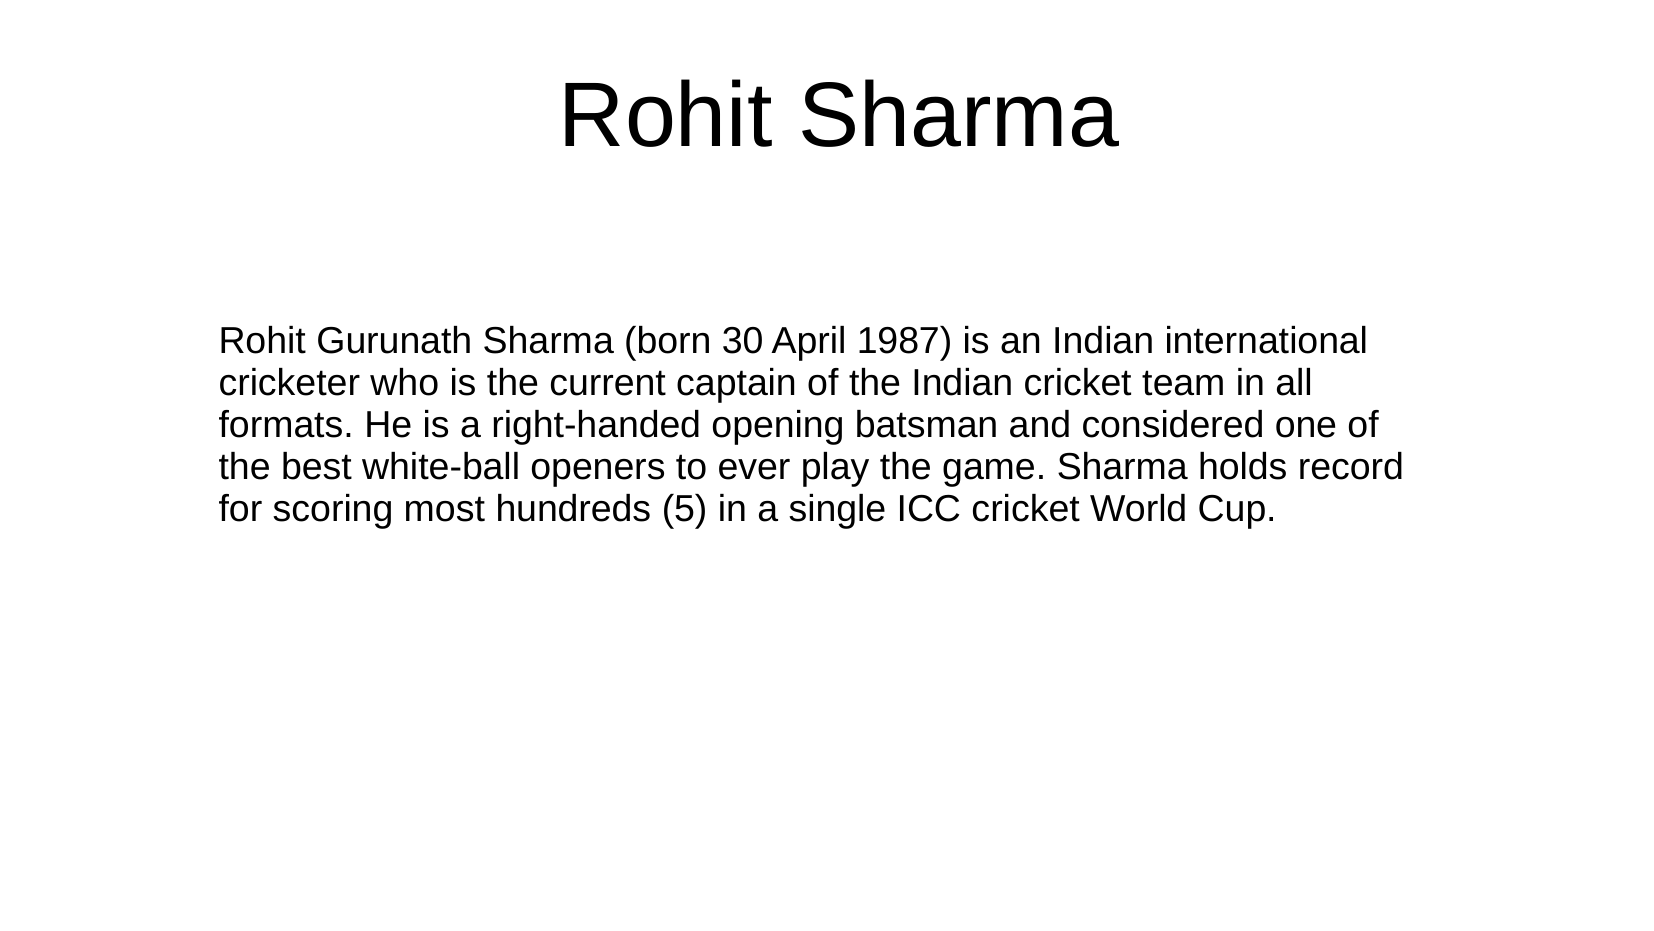

# Rohit Sharma
Rohit Gurunath Sharma (born 30 April 1987) is an Indian international cricketer who is the current captain of the Indian cricket team in all formats. He is a right-handed opening batsman and considered one of the best white-ball openers to ever play the game. Sharma holds record for scoring most hundreds (5) in a single ICC cricket World Cup.